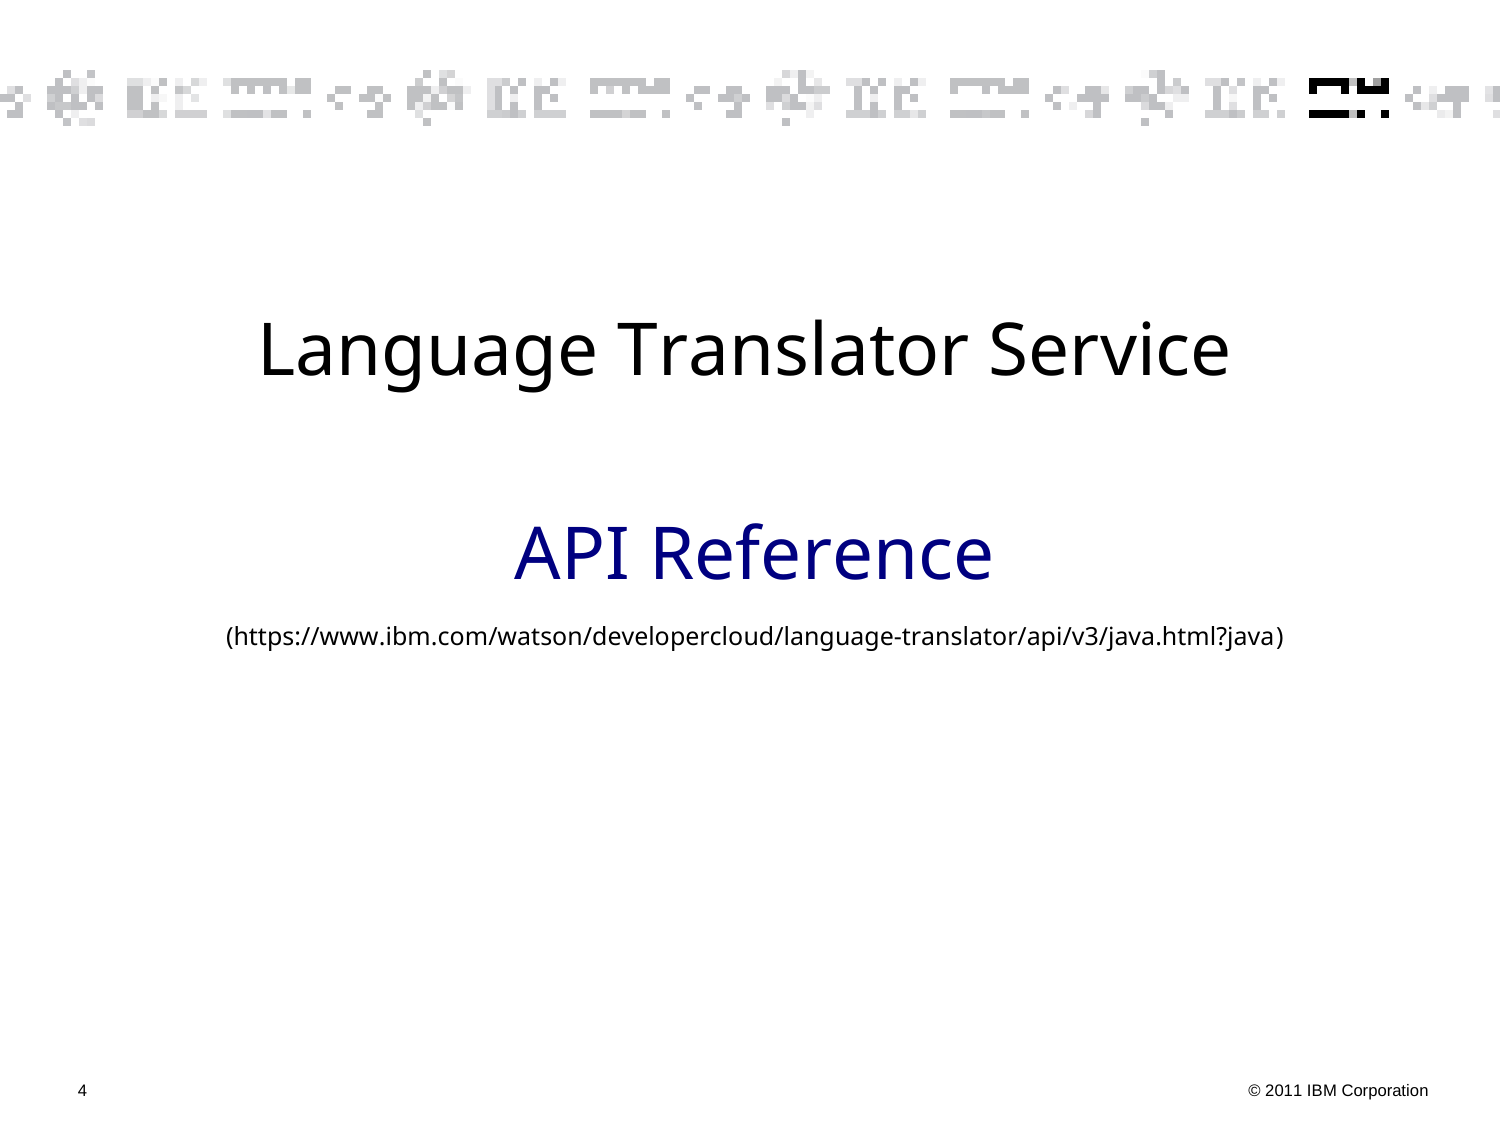

# Language Translator Service
API Reference
(https://www.ibm.com/watson/developercloud/language-translator/api/v3/java.html?java)
4